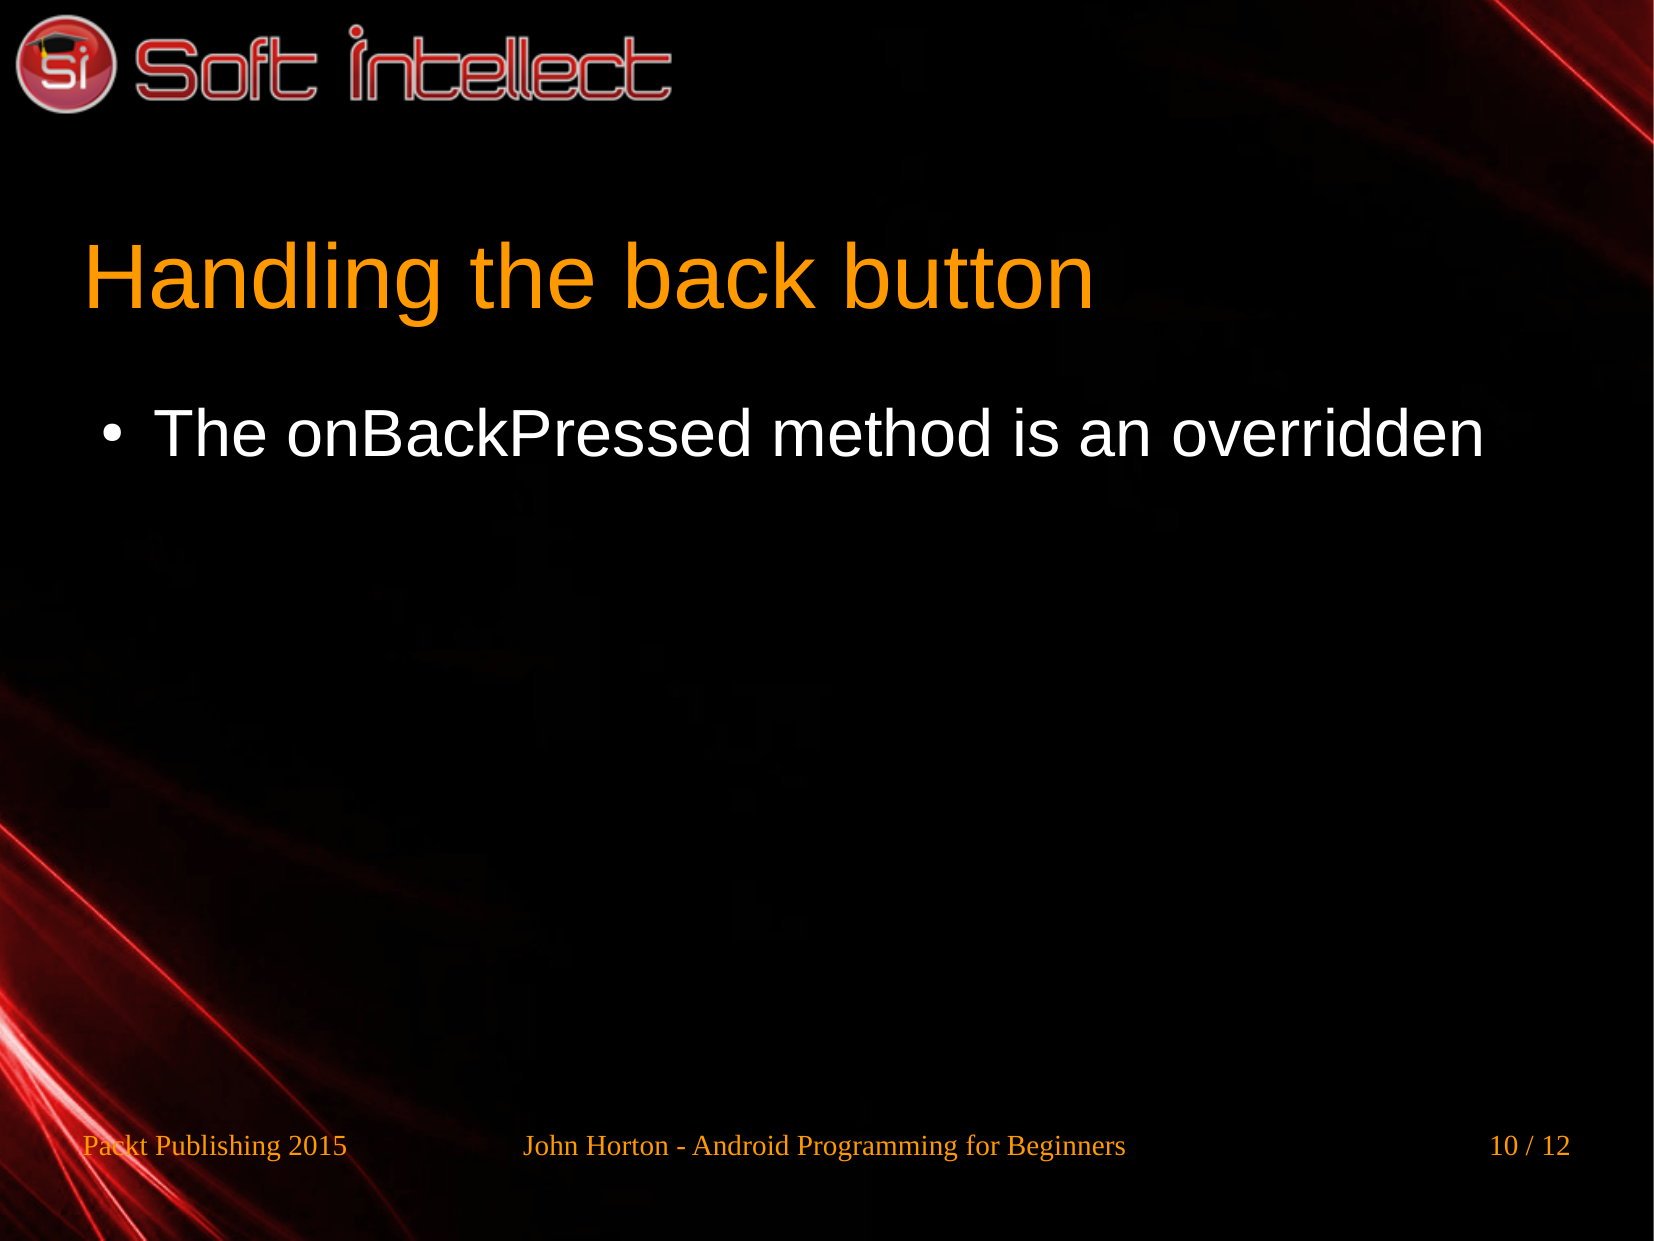

# Handling the back button
The onBackPressed method is an overridden
Packt Publishing 2015
John Horton - Android Programming for Beginners
10